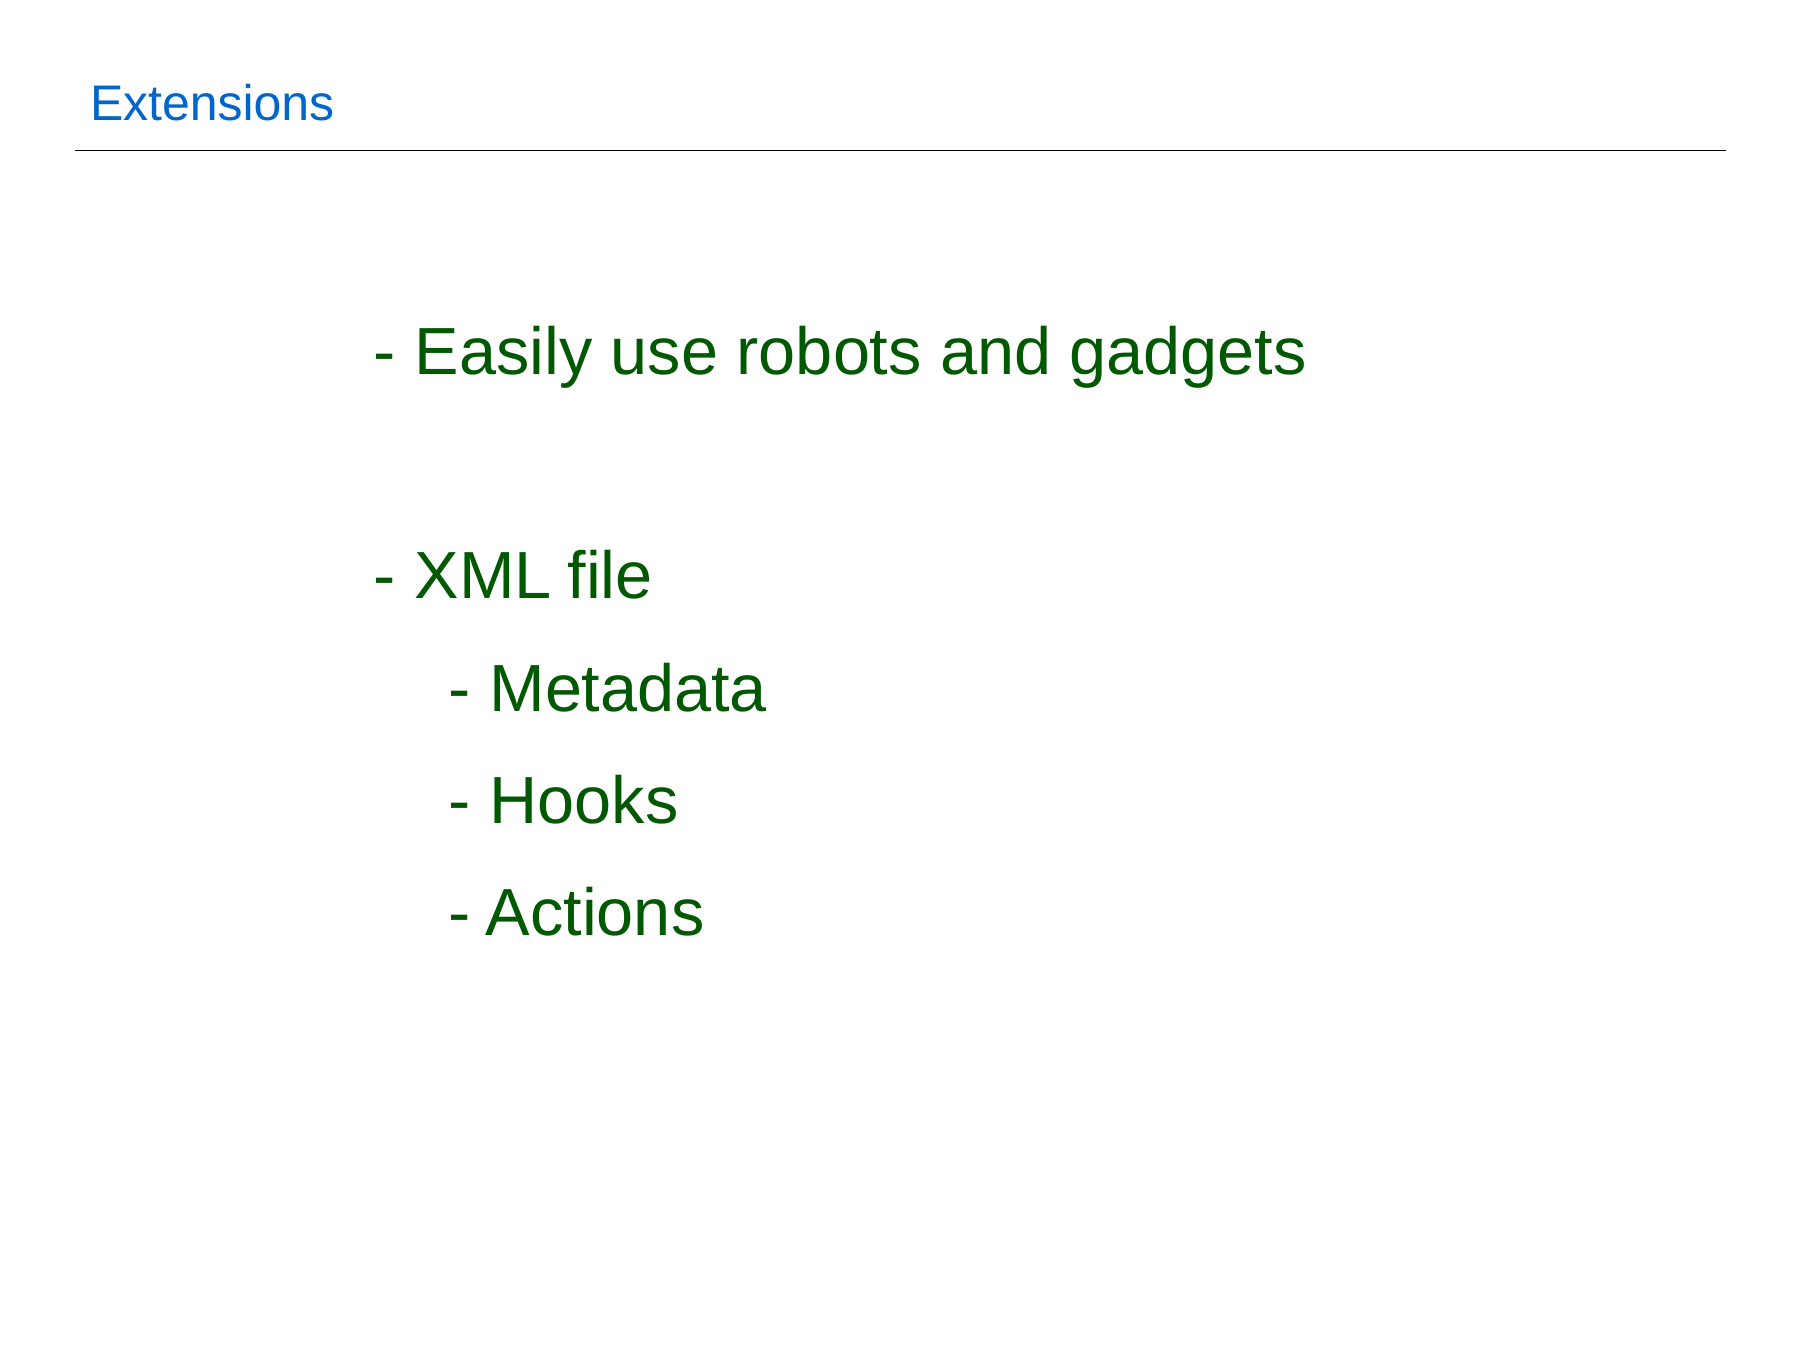

# Extensions
- Easily use robots and gadgets
- XML file
	- Metadata
	- Hooks
	- Actions